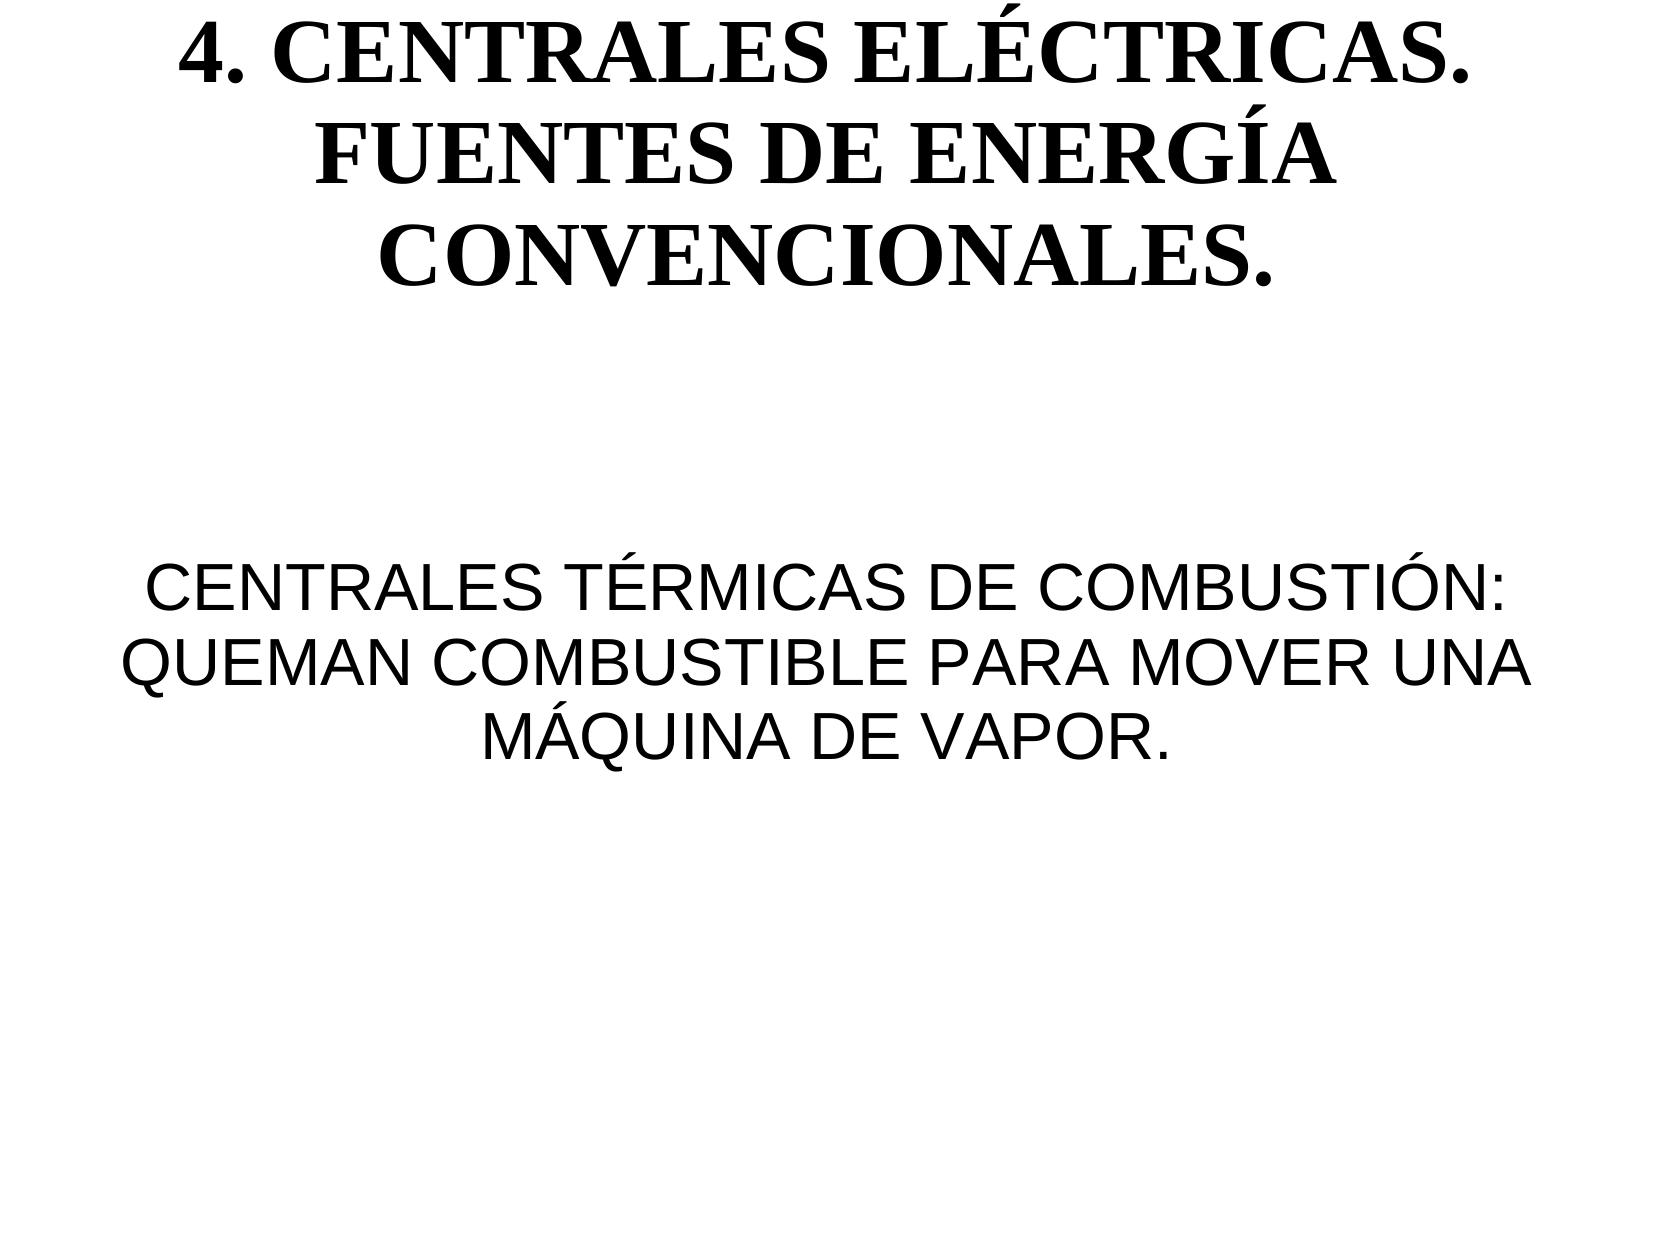

# 4. CENTRALES ELÉCTRICAS. FUENTES DE ENERGÍA CONVENCIONALES.
CENTRALES TÉRMICAS DE COMBUSTIÓN: QUEMAN COMBUSTIBLE PARA MOVER UNA MÁQUINA DE VAPOR.